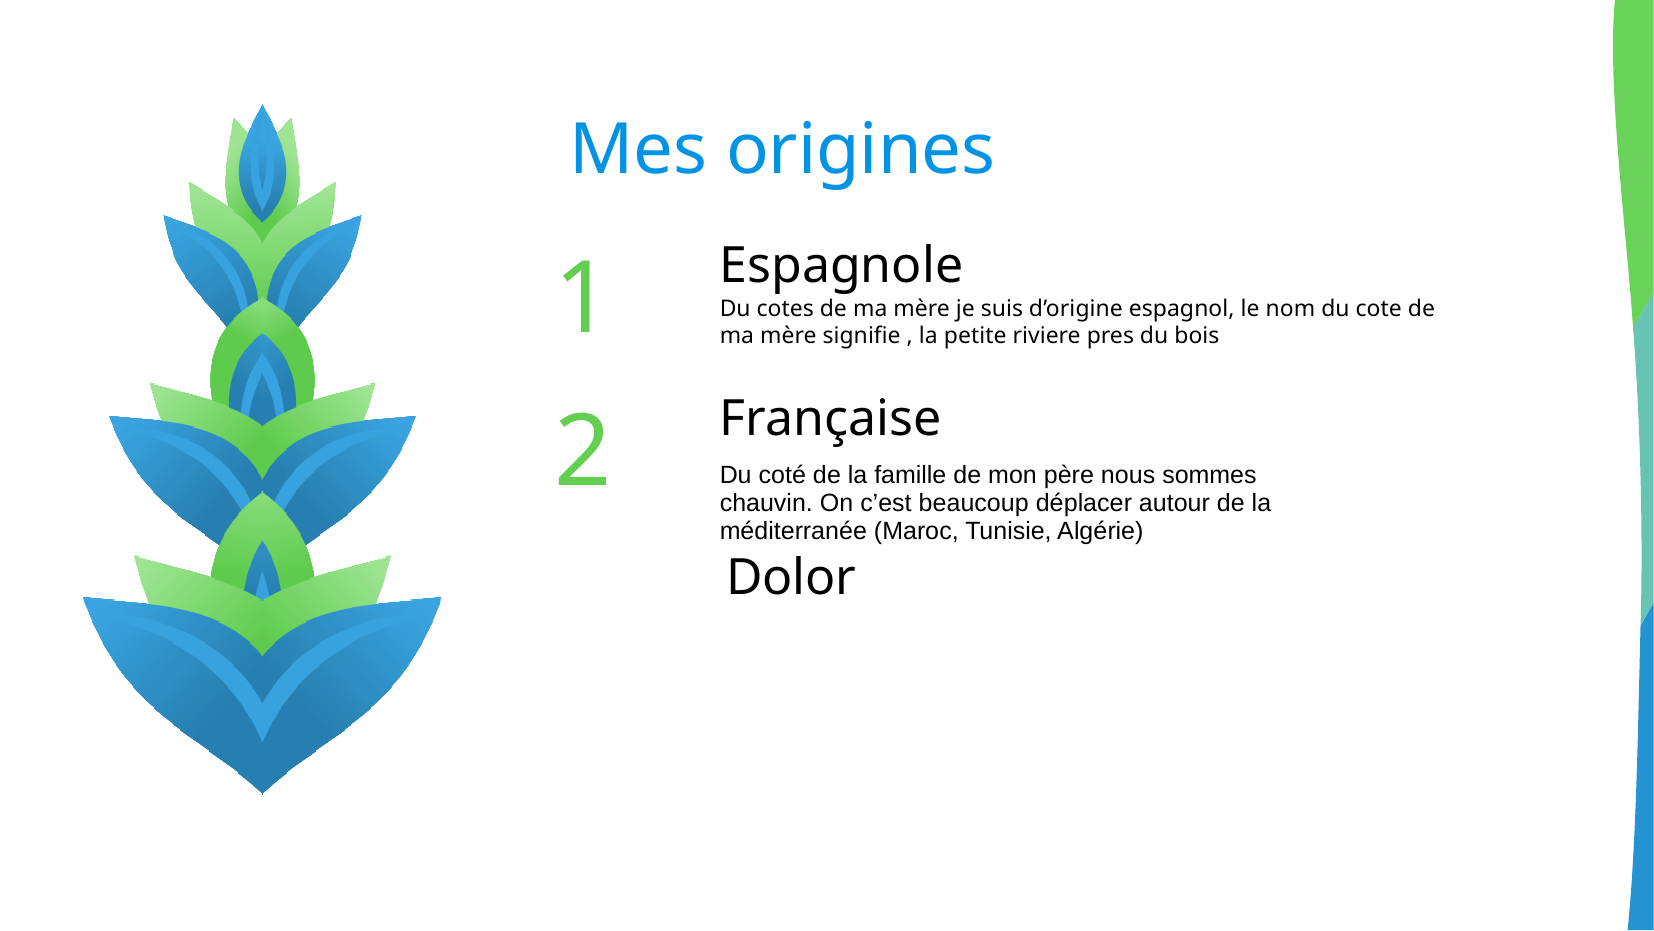

Mes origines
1
Espagnole
Du cotes de ma mère je suis d’origine espagnol, le nom du cote de ma mère signifie , la petite riviere pres du bois
2
Française
Du coté de la famille de mon père nous sommes chauvin. On c’est beaucoup déplacer autour de la méditerranée (Maroc, Tunisie, Algérie)
Dolor